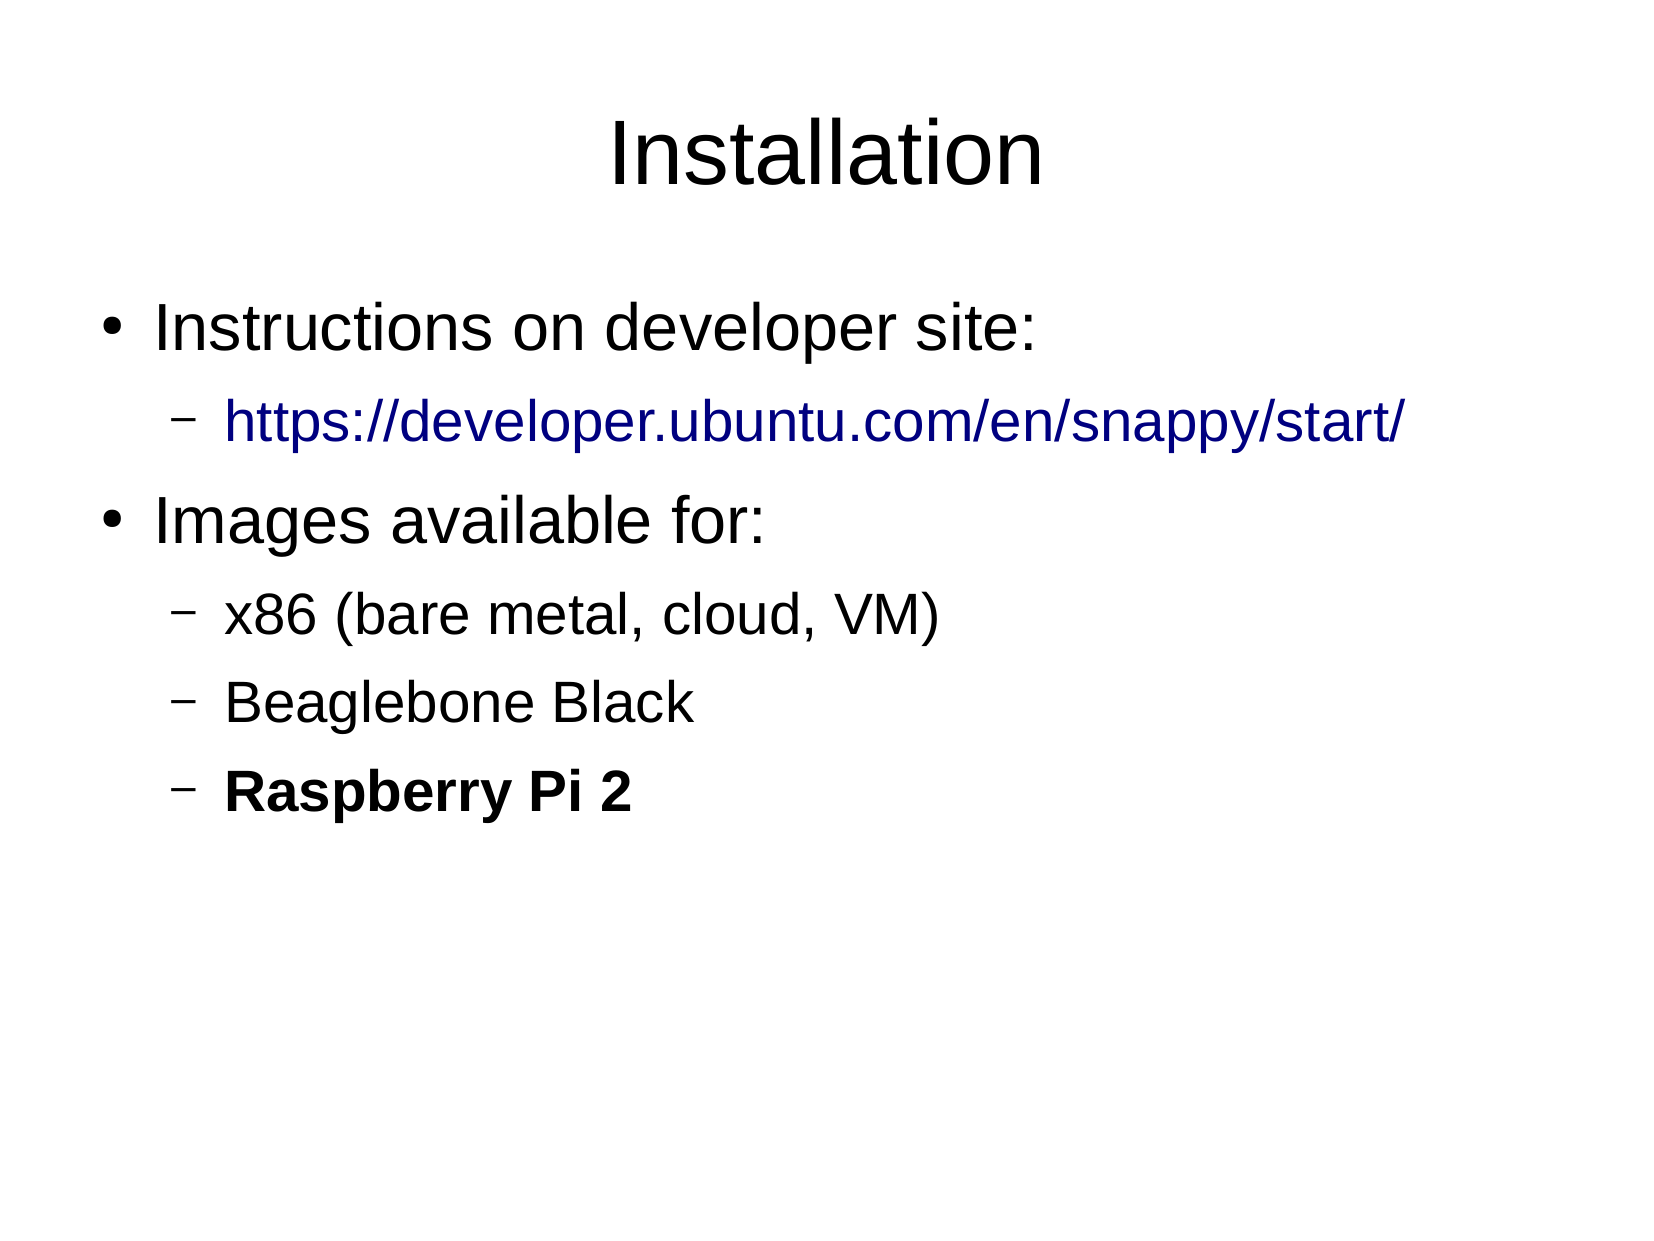

# Installation
Instructions on developer site:
https://developer.ubuntu.com/en/snappy/start/
Images available for:
x86 (bare metal, cloud, VM)
Beaglebone Black
Raspberry Pi 2